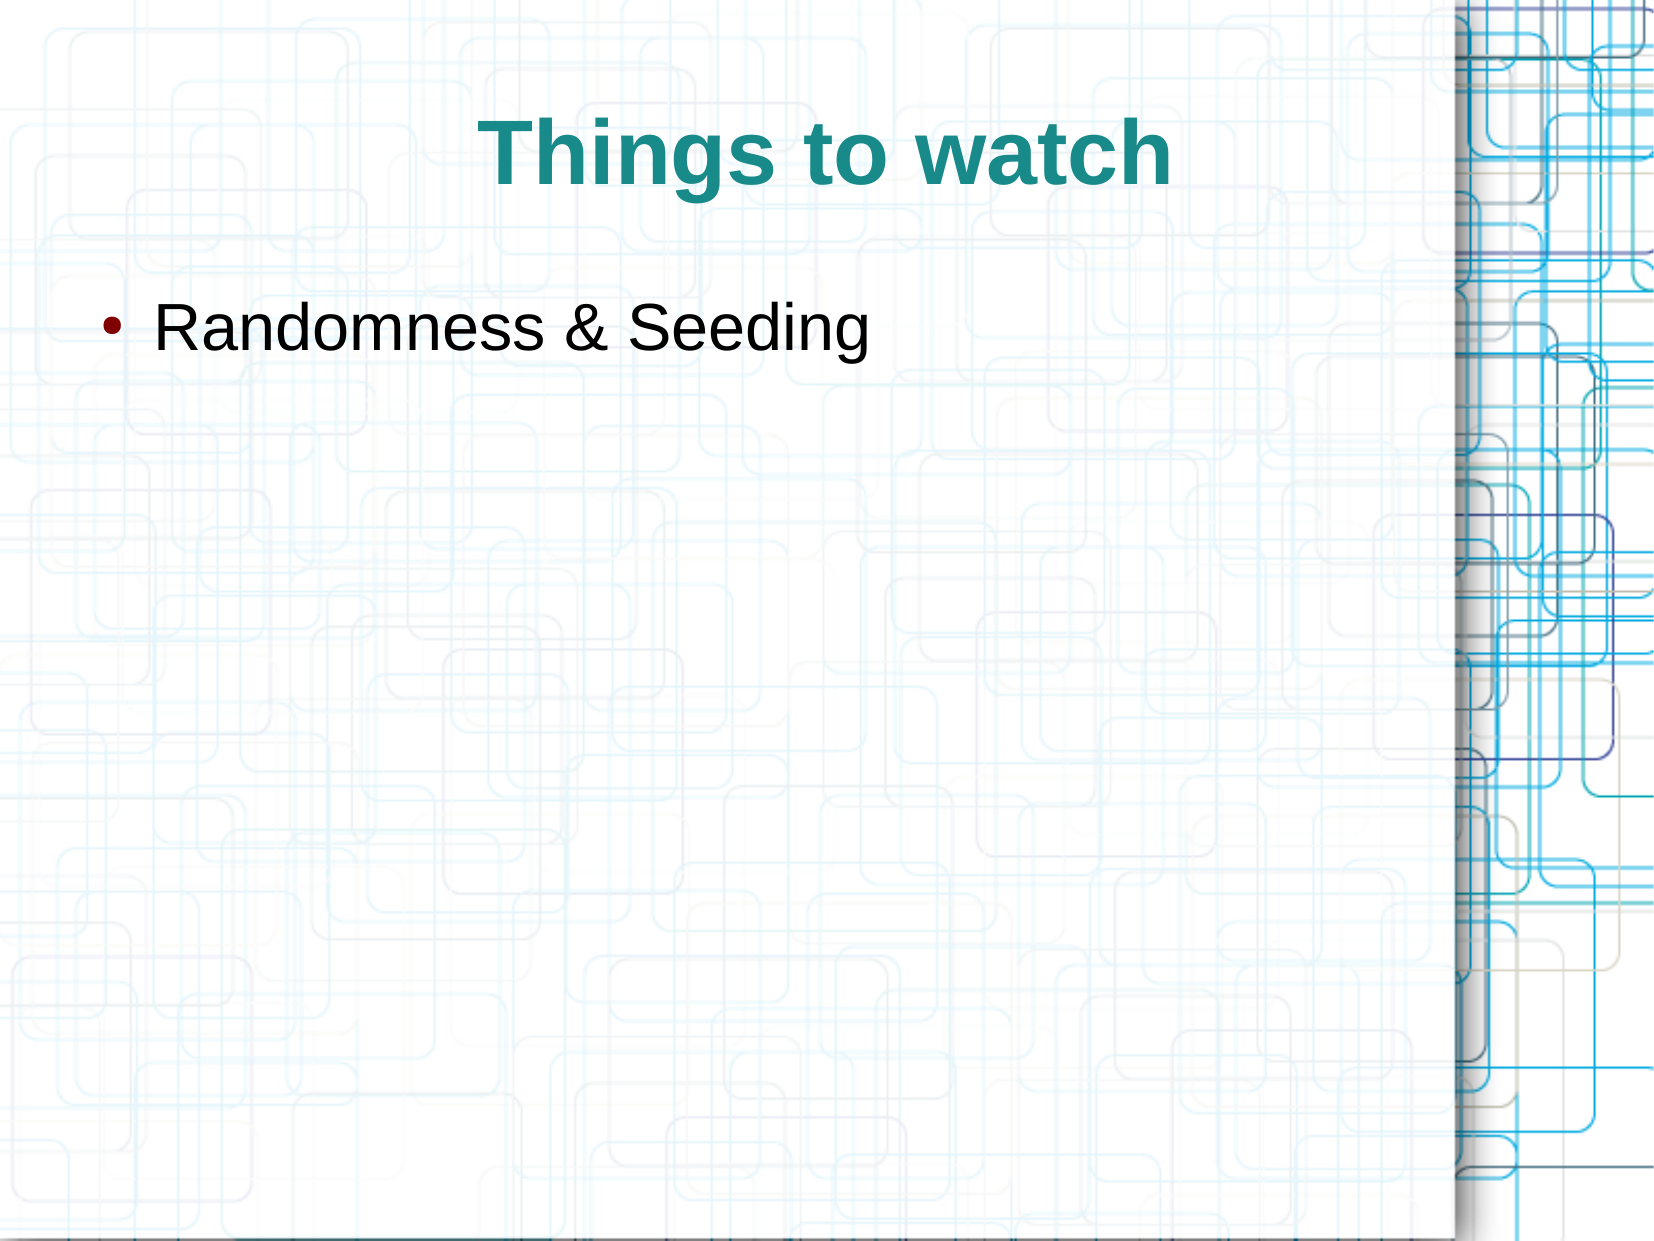

# Things to watch
Randomness & Seeding